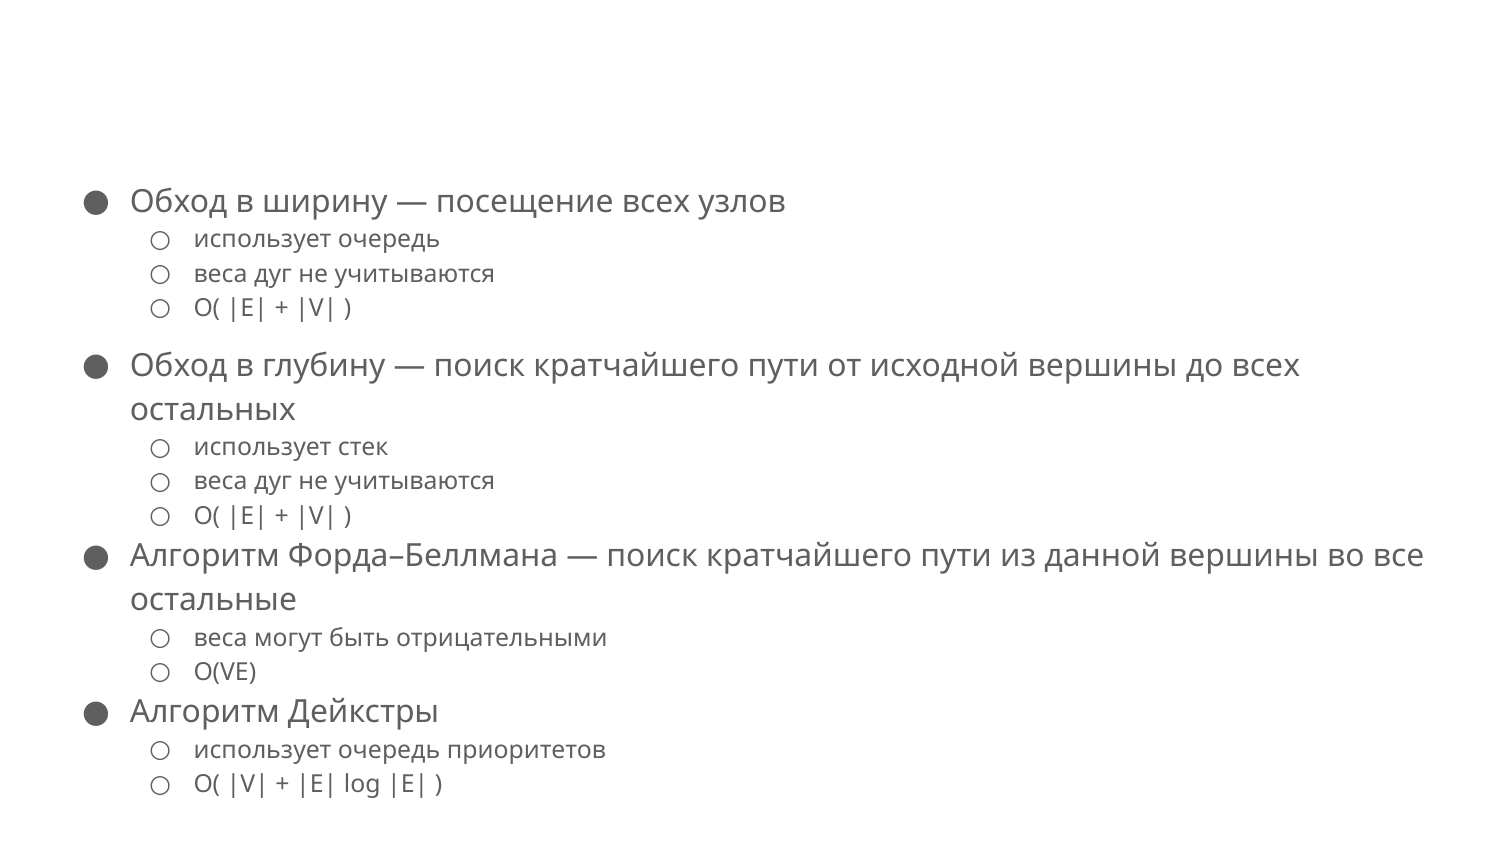

#
Обход в ширину — посещение всех узлов
использует очередь
веса дуг не учитываются
O( |E| + |V| )
Обход в глубину — поиск кратчайшего пути от исходной вершины до всех остальных
использует стек
веса дуг не учитываются
O( |E| + |V| )
Алгоритм Форда–Беллмана — поиск кратчайшего пути из данной вершины во все остальные
веса могут быть отрицательными
O(VE)
Алгоритм Дейкстры
использует очередь приоритетов
O( |V| + |E| log |E| )